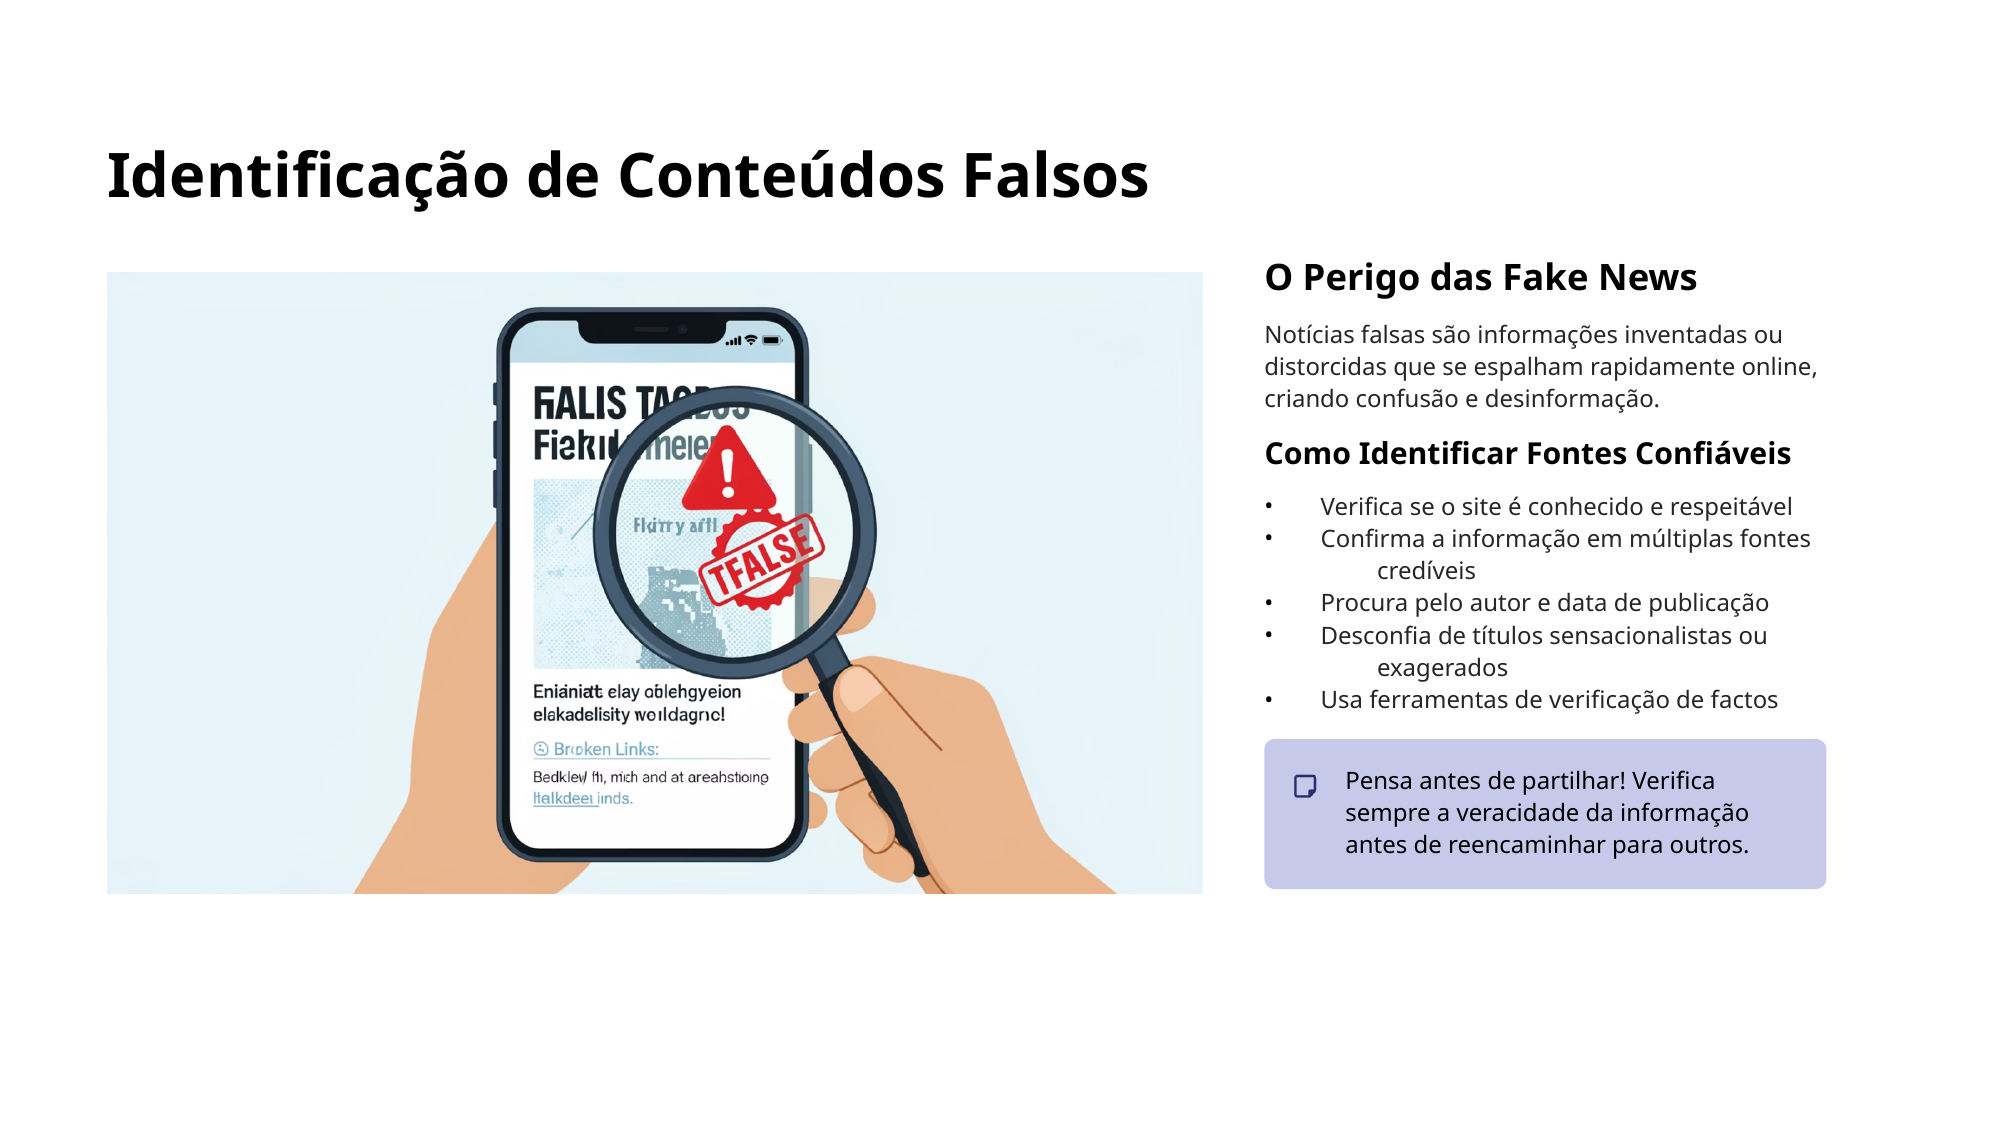

Identificação de Conteúdos Falsos
O Perigo das Fake News
Notícias falsas são informações inventadas ou distorcidas que se espalham rapidamente online, criando confusão e desinformação.
Como Identificar Fontes Confiáveis
Verifica se o site é conhecido e respeitável
Confirma a informação em múltiplas fontes credíveis
Procura pelo autor e data de publicação
Desconfia de títulos sensacionalistas ou exagerados
Usa ferramentas de verificação de factos
Pensa antes de partilhar! Verifica sempre a veracidade da informação antes de reencaminhar para outros.